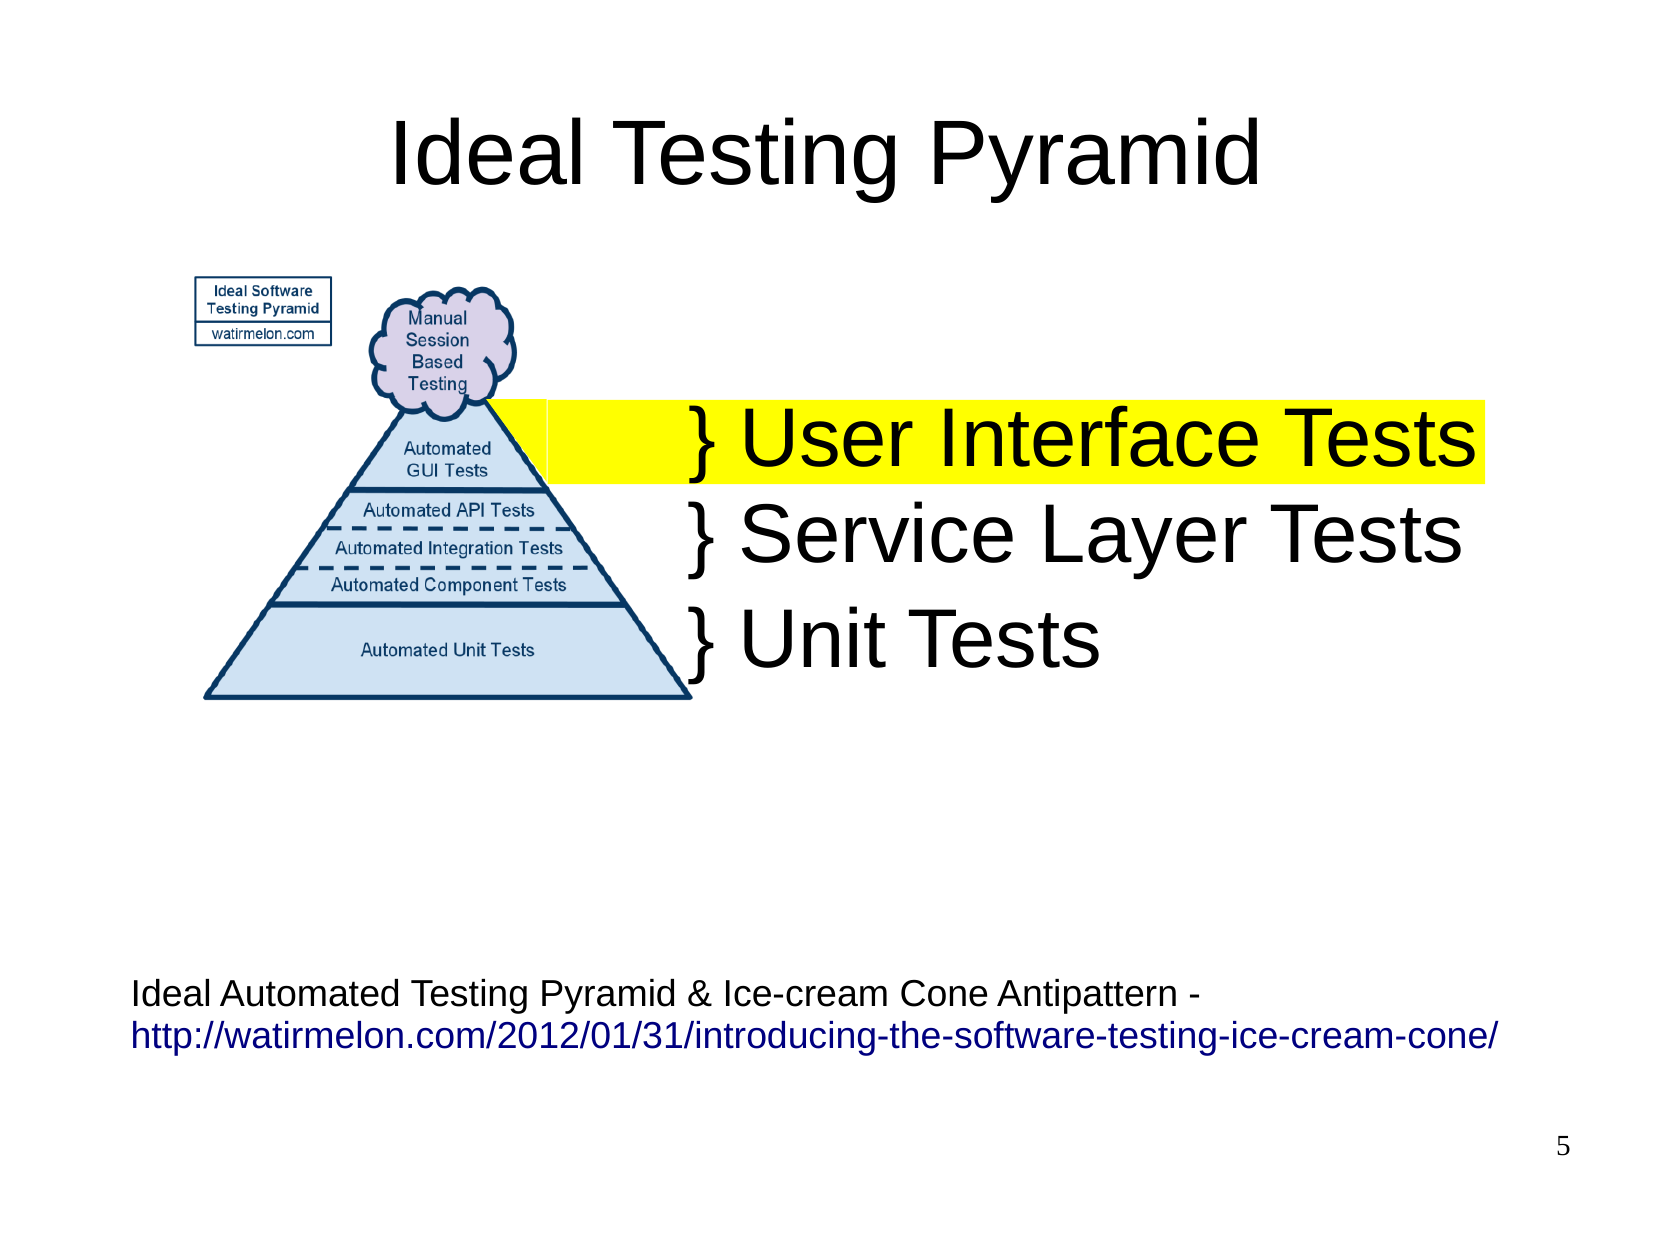

# Ideal Testing Pyramid
} User Interface Tests
} Service Layer Tests
} Unit Tests
Ideal Automated Testing Pyramid & Ice-cream Cone Antipattern - http://watirmelon.com/2012/01/31/introducing-the-software-testing-ice-cream-cone/
5